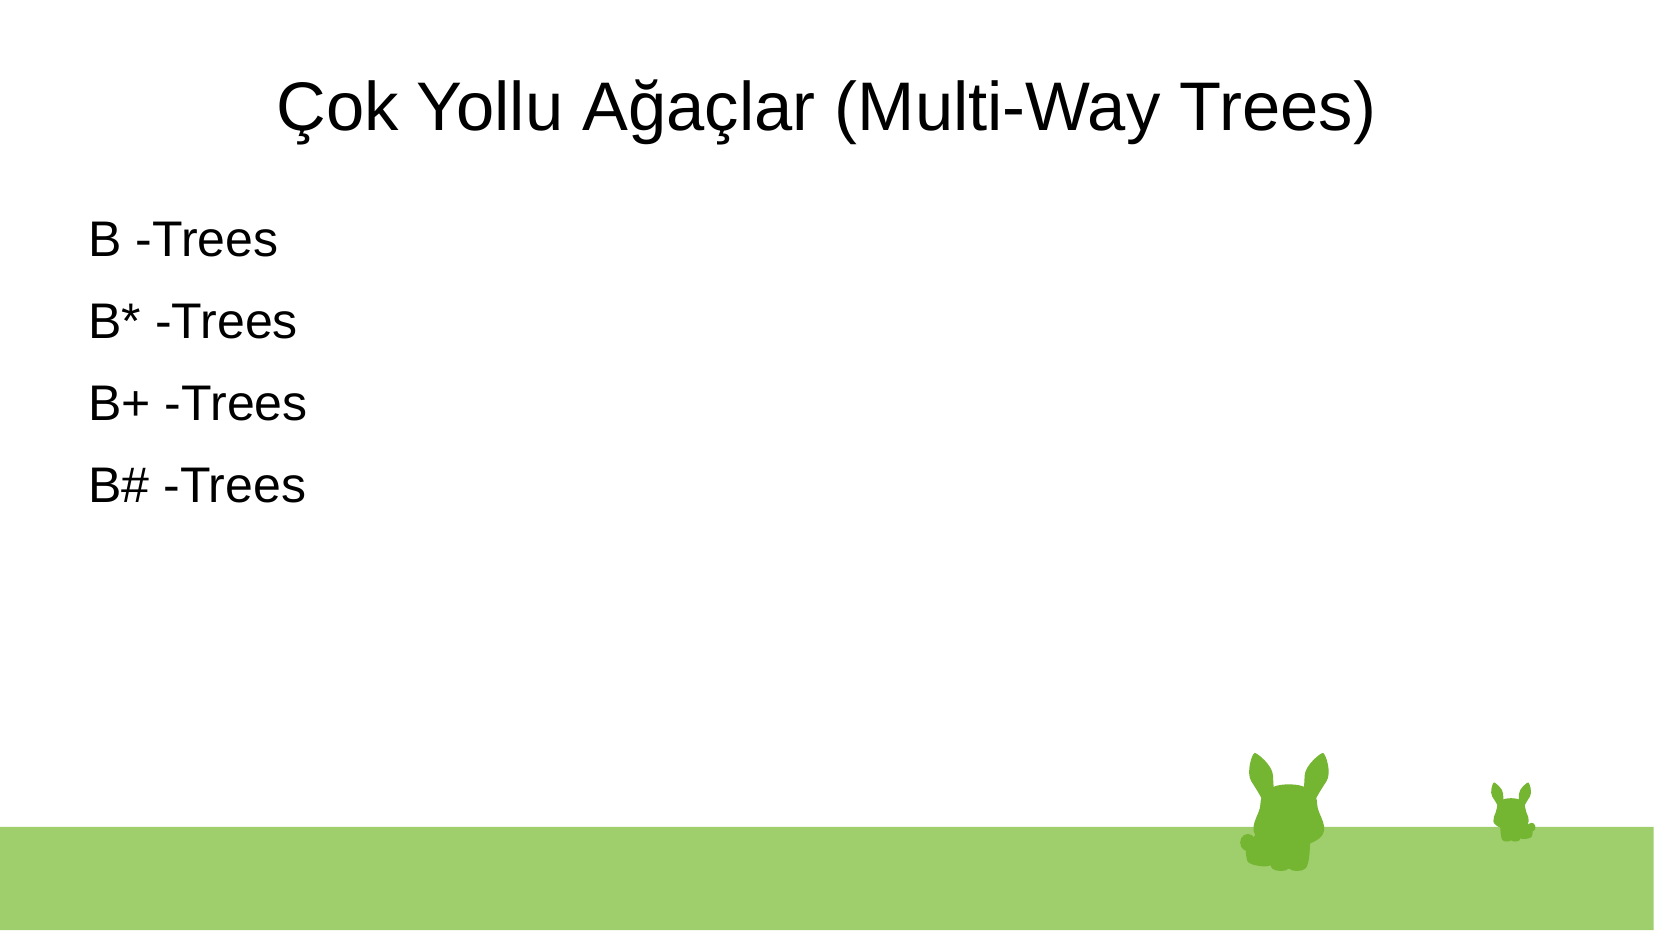

# Çok Yollu Ağaçlar (Multi-Way Trees)
B -Trees
B* -Trees
B+ -Trees
B# -Trees